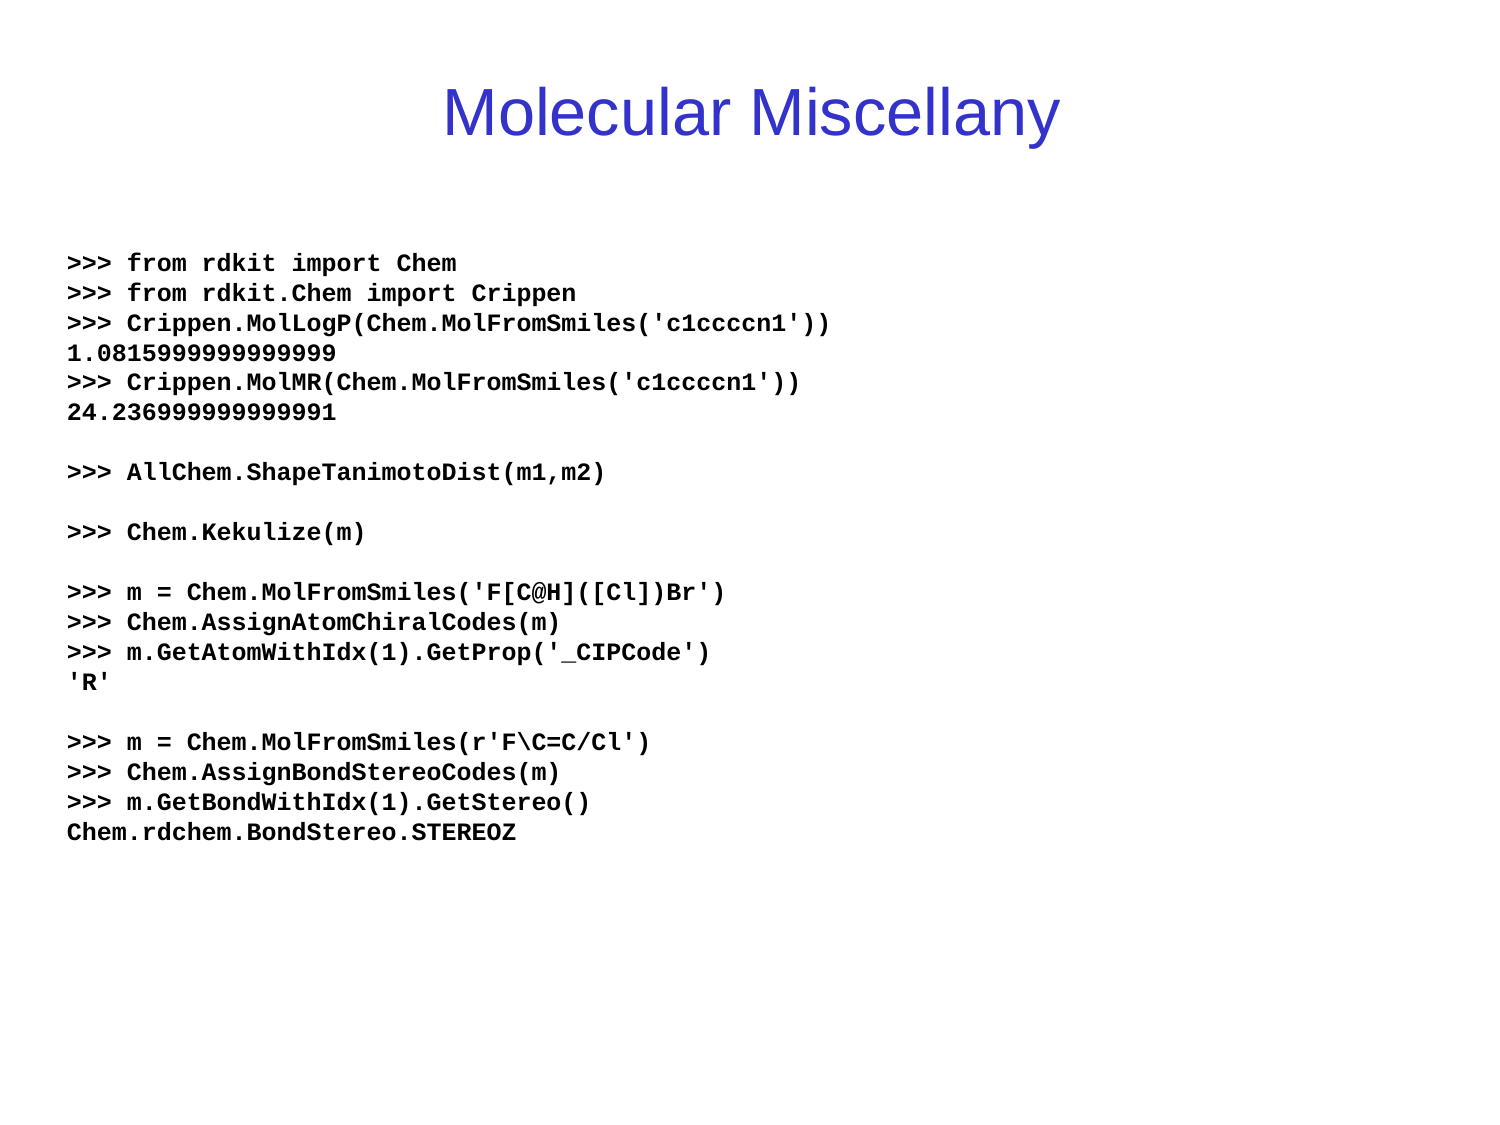

# Molecular Miscellany
>>> from rdkit import Chem
>>> from rdkit.Chem import Crippen
>>> Crippen.MolLogP(Chem.MolFromSmiles('c1ccccn1'))
1.0815999999999999
>>> Crippen.MolMR(Chem.MolFromSmiles('c1ccccn1'))
24.236999999999991
>>> AllChem.ShapeTanimotoDist(m1,m2)
>>> Chem.Kekulize(m)
>>> m = Chem.MolFromSmiles('F[C@H]([Cl])Br')
>>> Chem.AssignAtomChiralCodes(m)
>>> m.GetAtomWithIdx(1).GetProp('_CIPCode')
'R'
>>> m = Chem.MolFromSmiles(r'F\C=C/Cl')
>>> Chem.AssignBondStereoCodes(m)
>>> m.GetBondWithIdx(1).GetStereo()
Chem.rdchem.BondStereo.STEREOZ